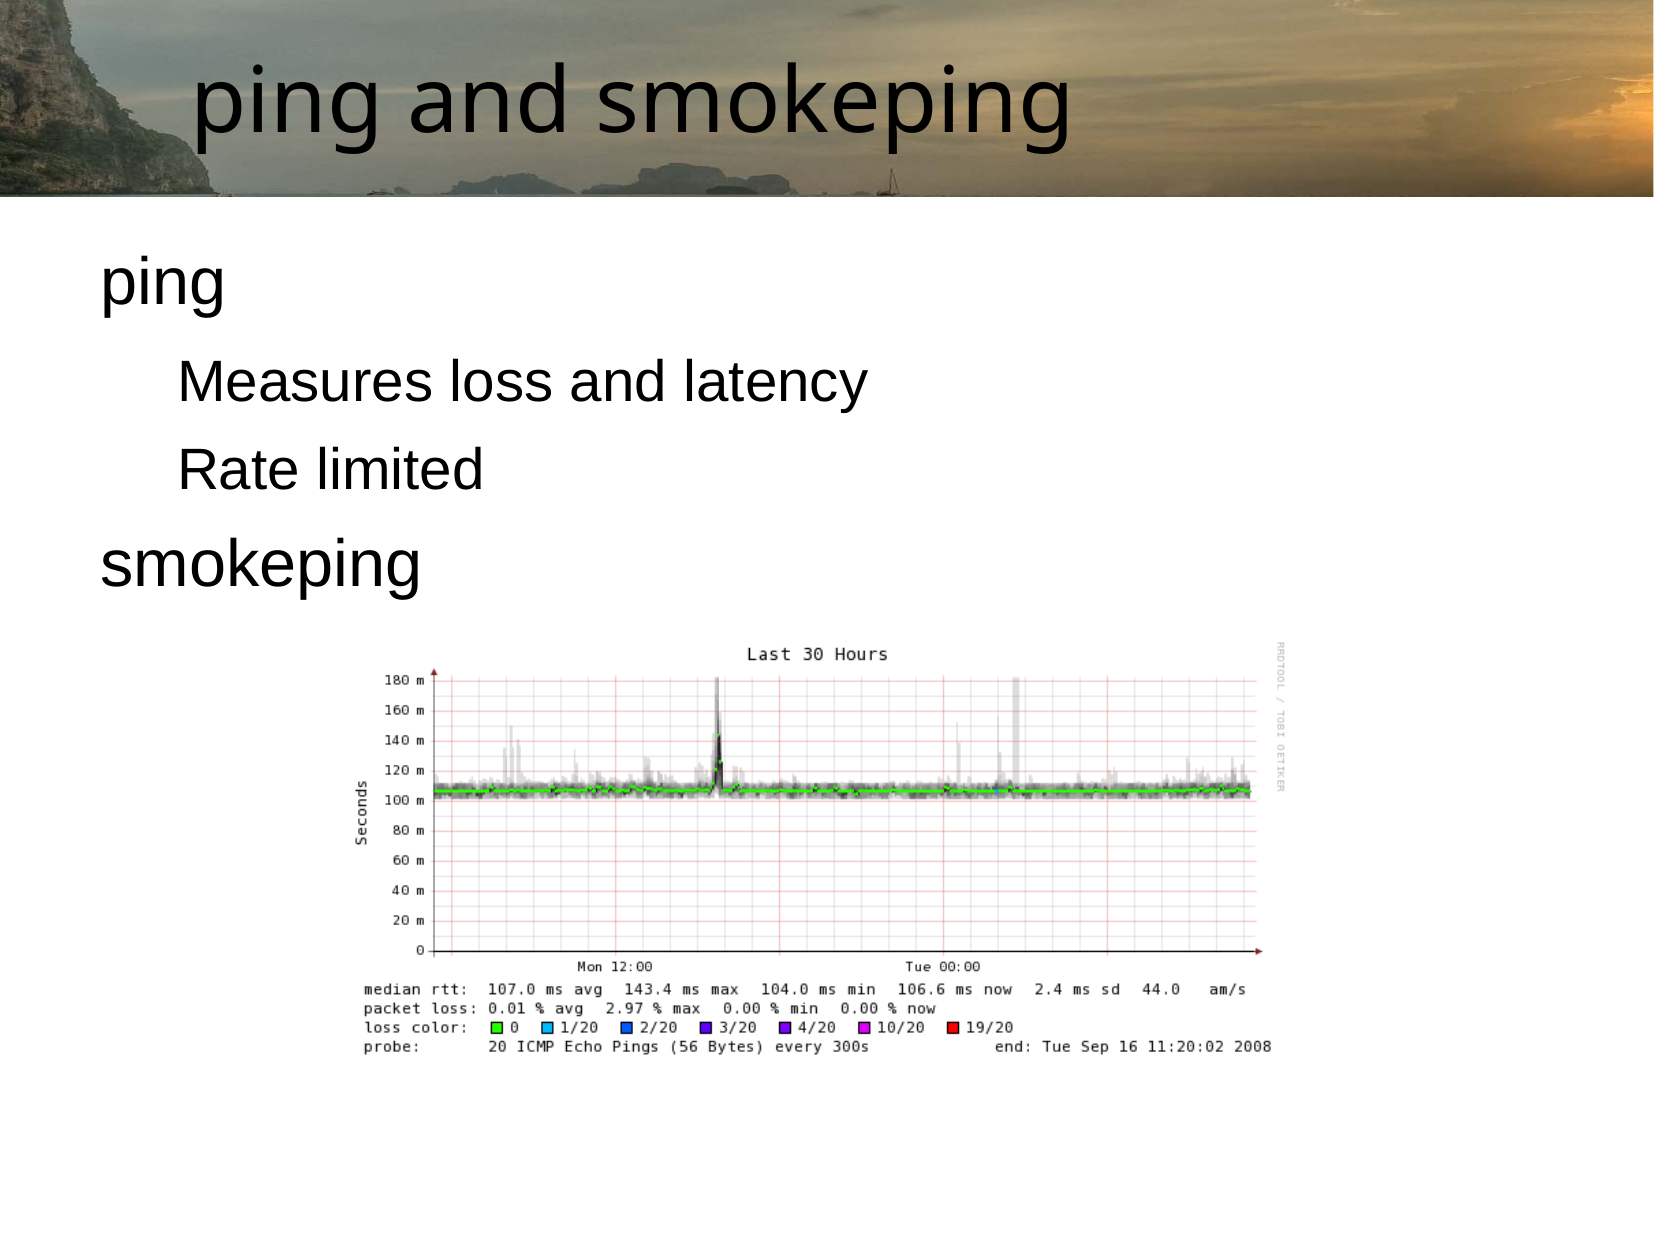

# ping and smokeping
ping
Measures loss and latency
Rate limited
smokeping